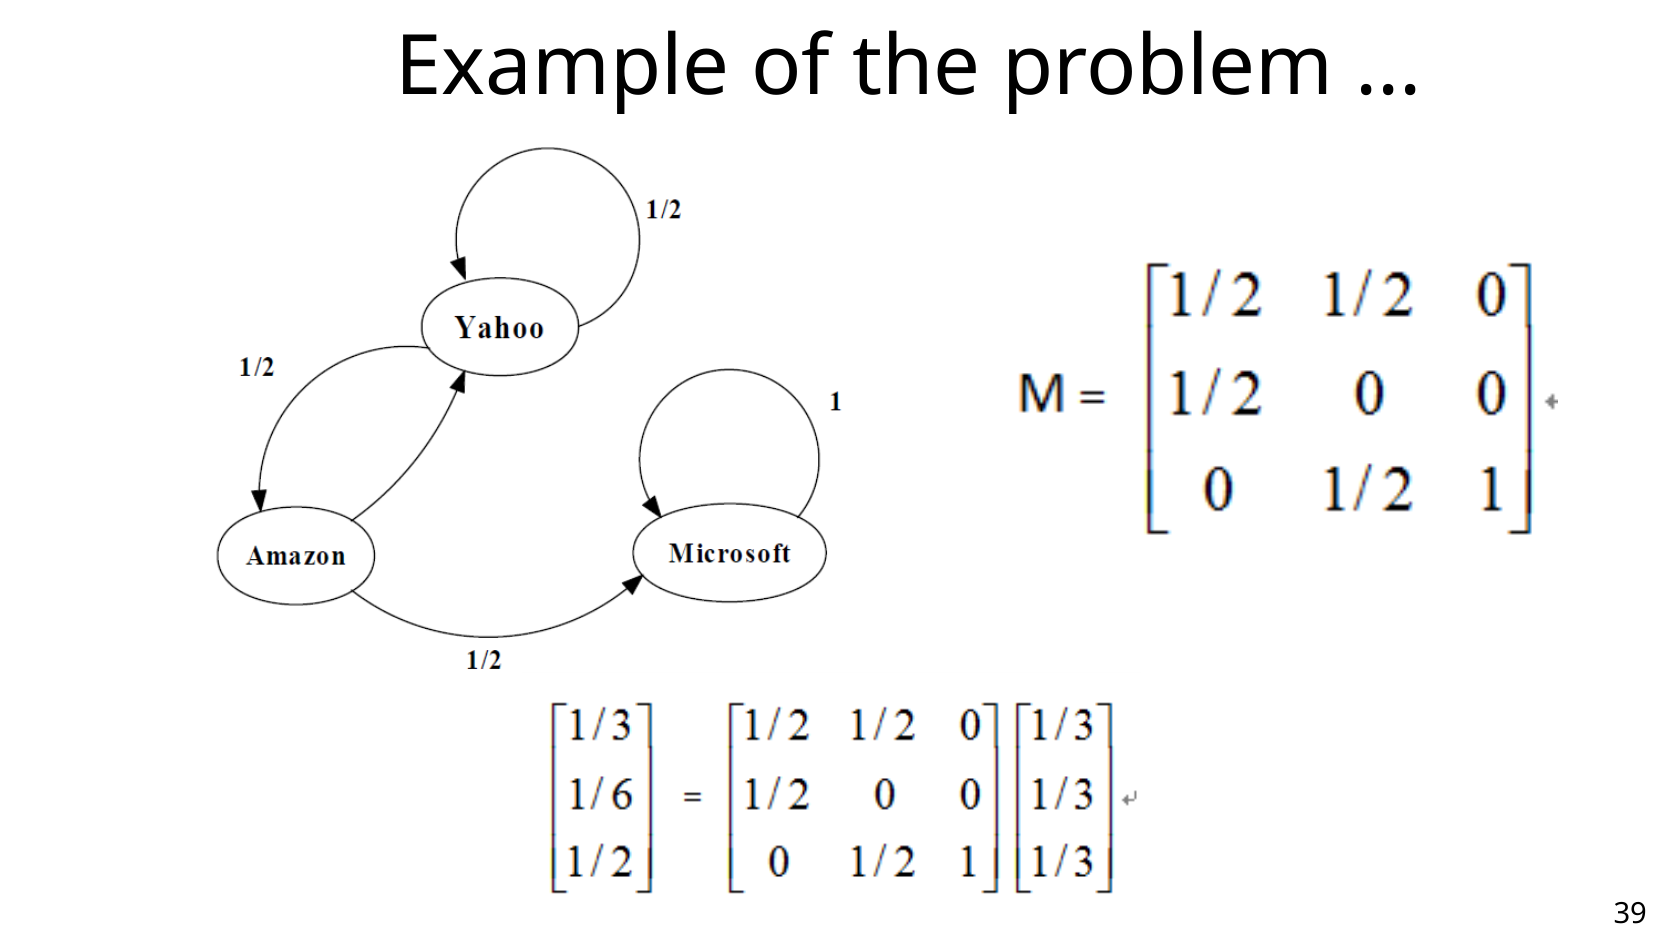

# Example of the problem ...
39
First iteration of calculation